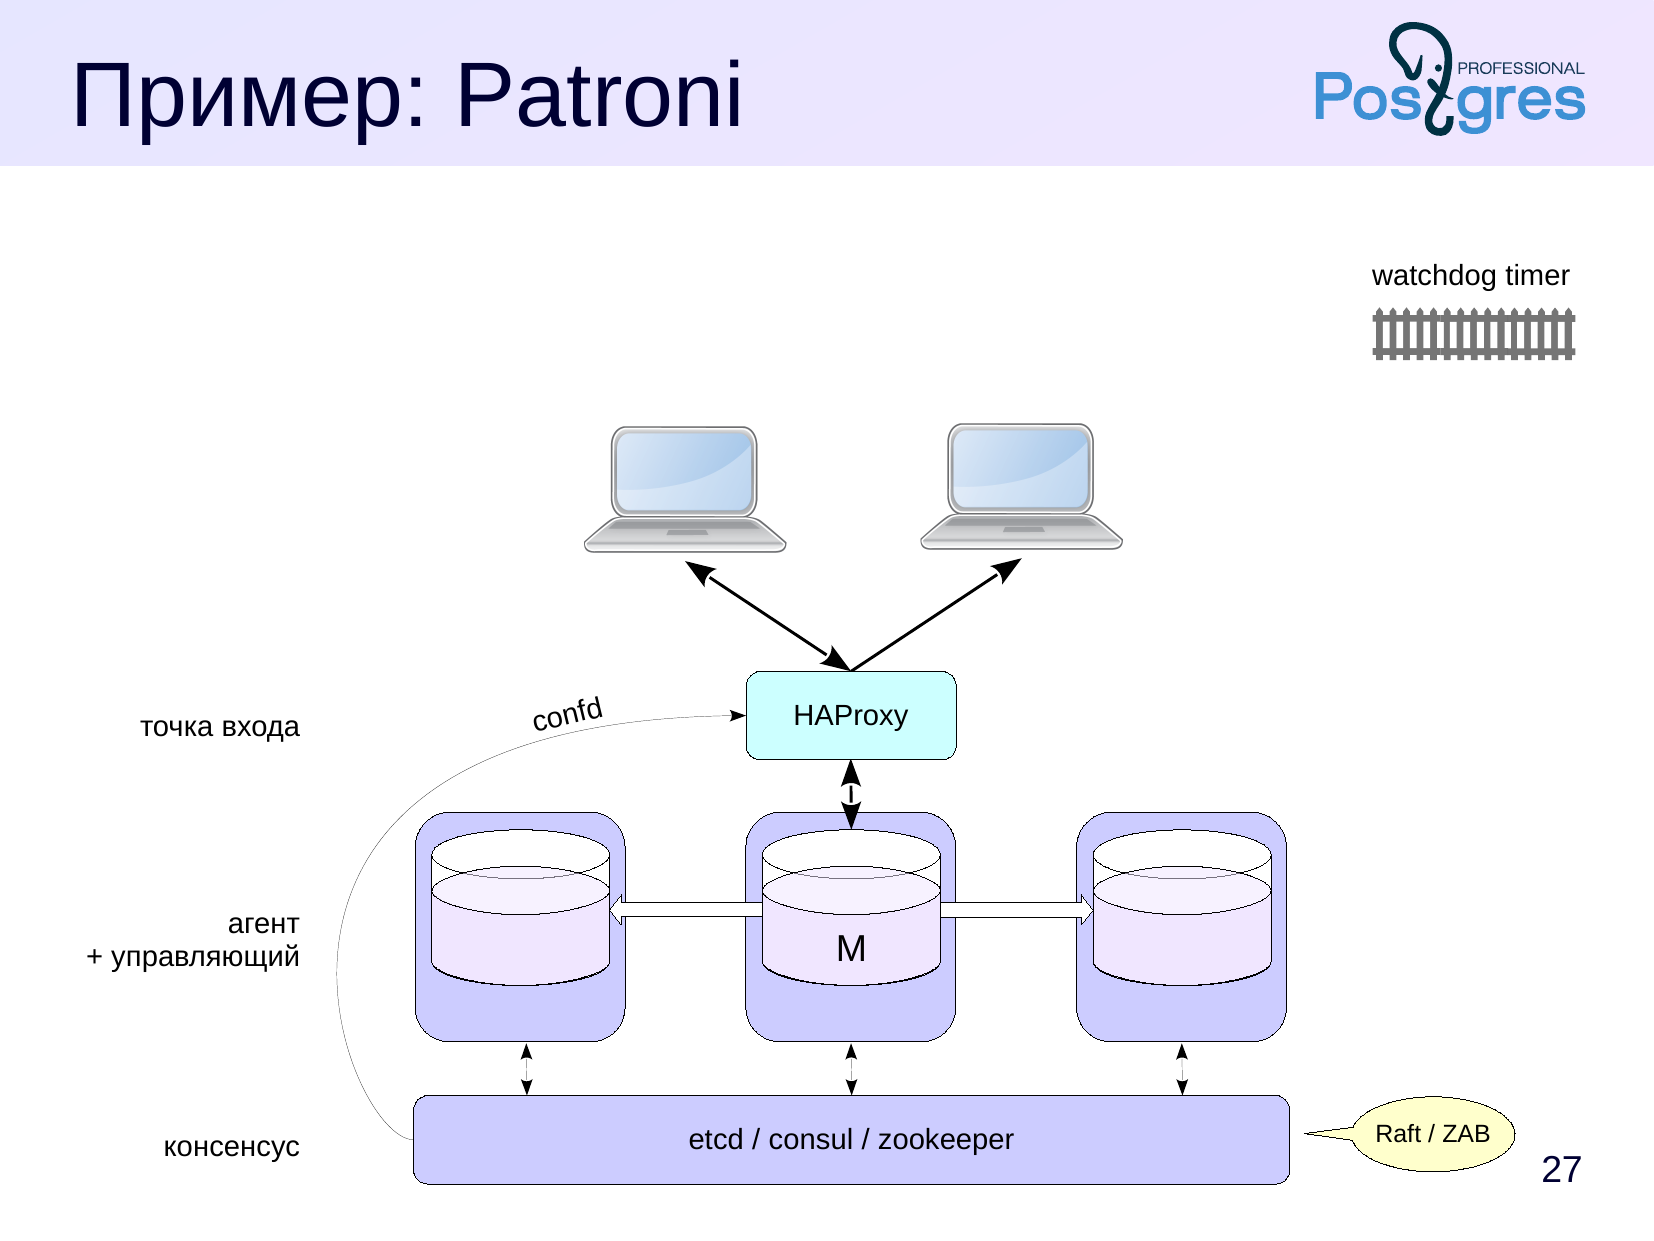

# Пример: Patroni
watchdog timer
HAProxy
confd
точка входа
агент
+ управляющий
M
etcd / consul / zookeeper
Raft / ZAB
консенсус